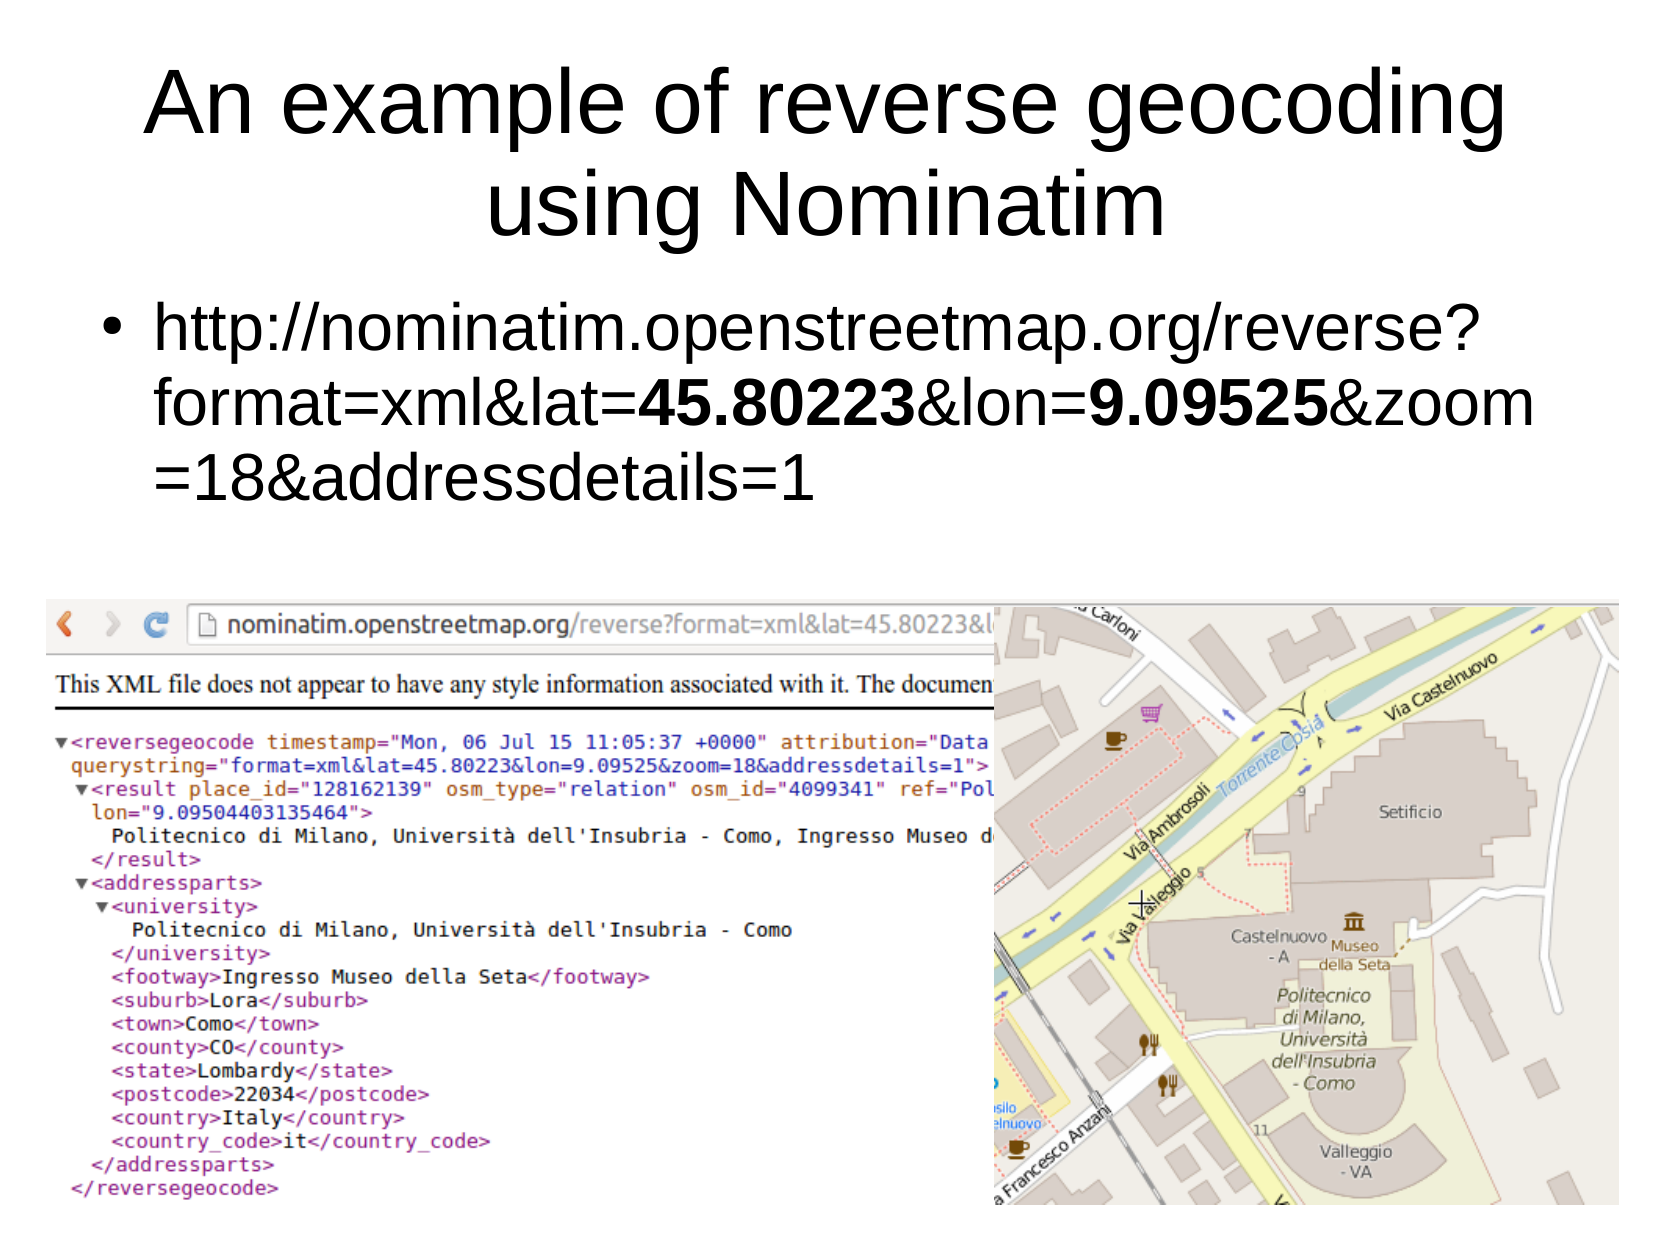

# An example of reverse geocoding using Nominatim
http://nominatim.openstreetmap.org/reverse?format=xml&lat=45.80223&lon=9.09525&zoom=18&addressdetails=1